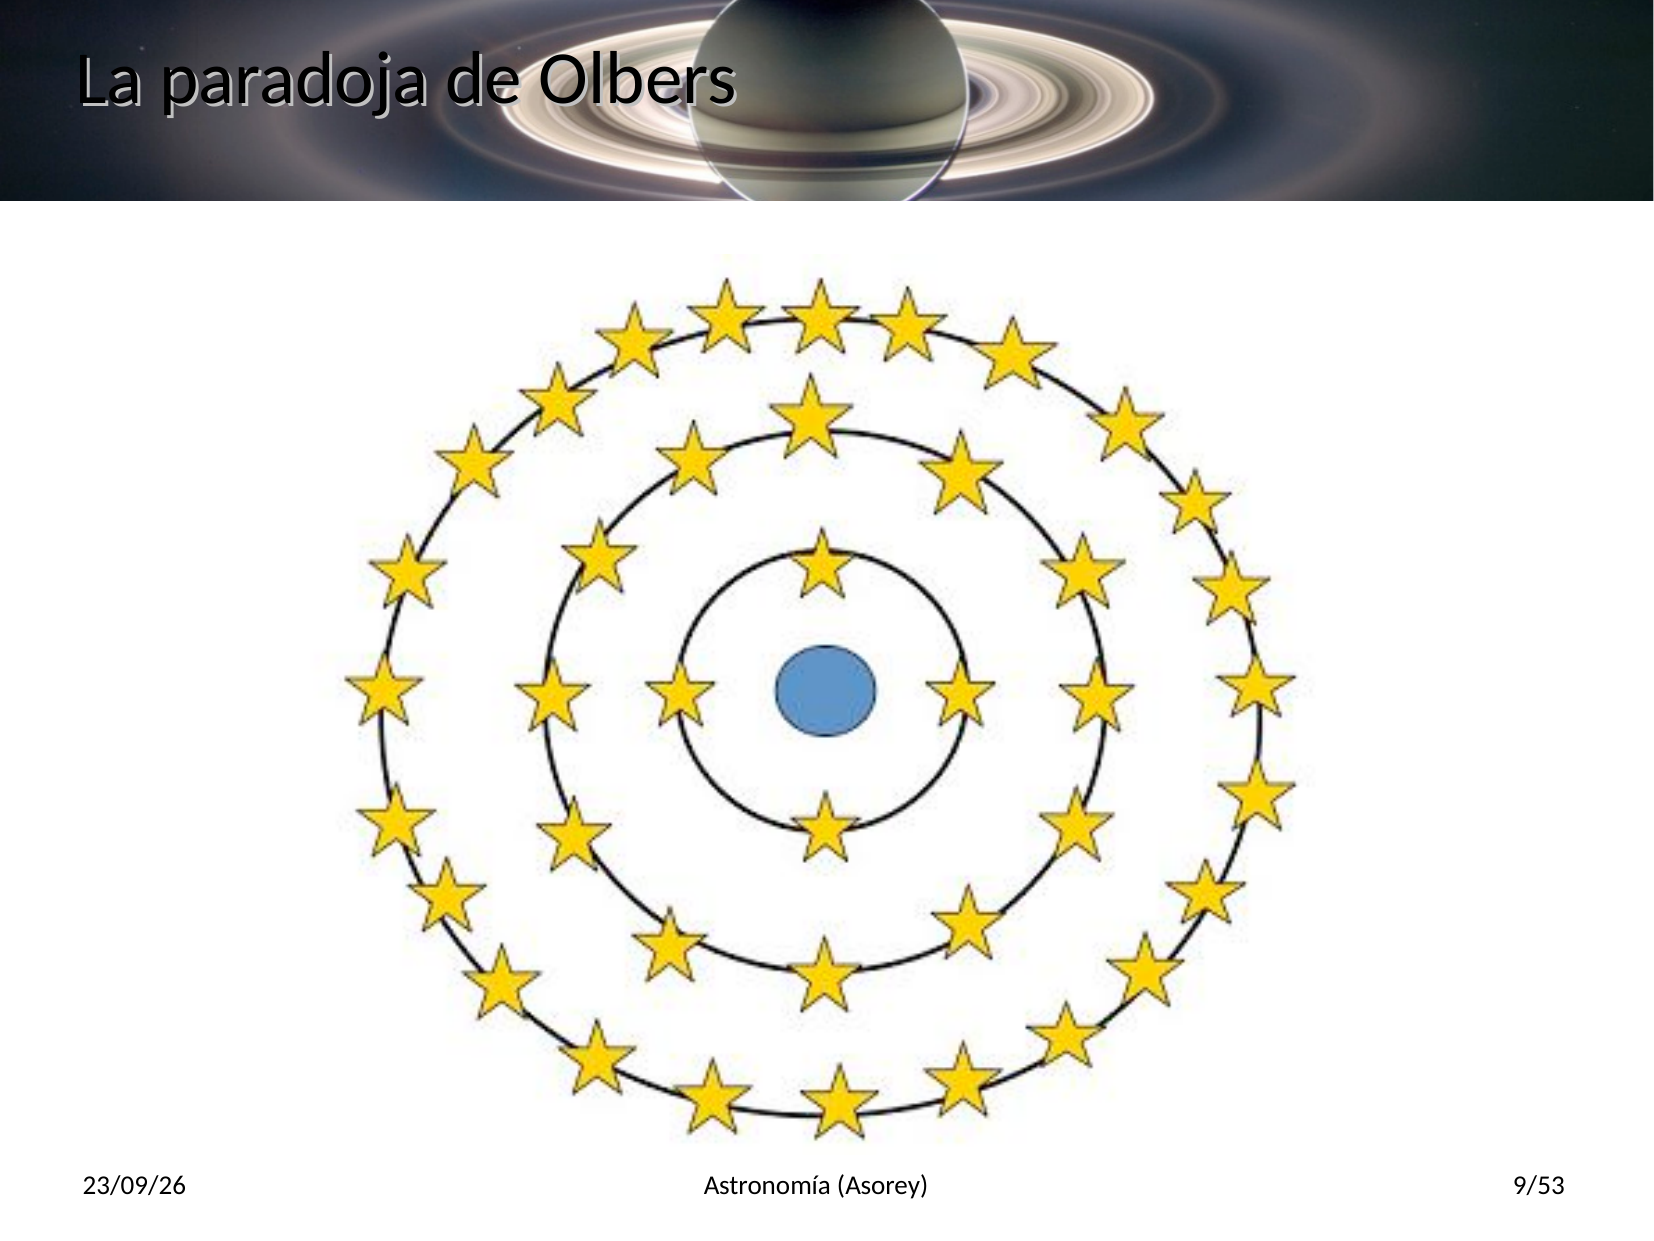

# La paradoja de Olbers
Astronomía (Asorey)
9